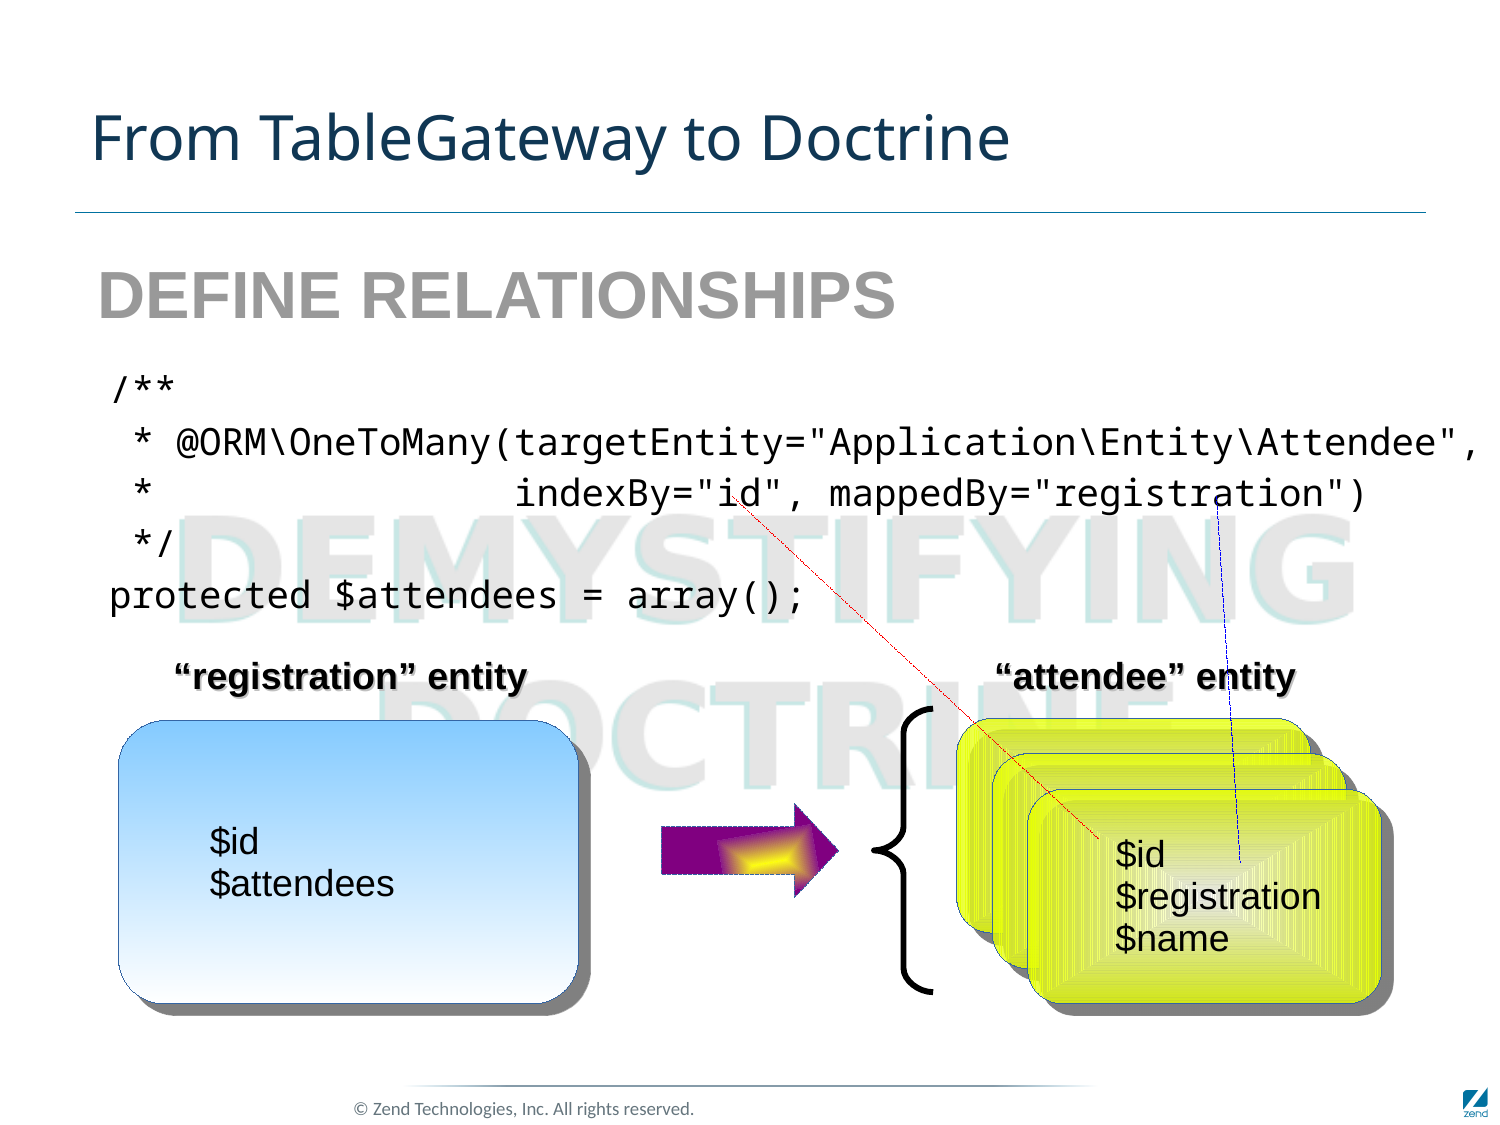

# From TableGateway to Doctrine
define relationships
/**
 * @ORM\OneToMany(targetEntity="Application\Entity\Attendee",
 * indexBy="id", mappedBy="registration")
 */
protected $attendees = array();
“registration” entity
“attendee” entity
 $id
 $registration
 $name
 $id
 $attendees
 $id
 $registration
 $name
 $id
 $registration
 $name